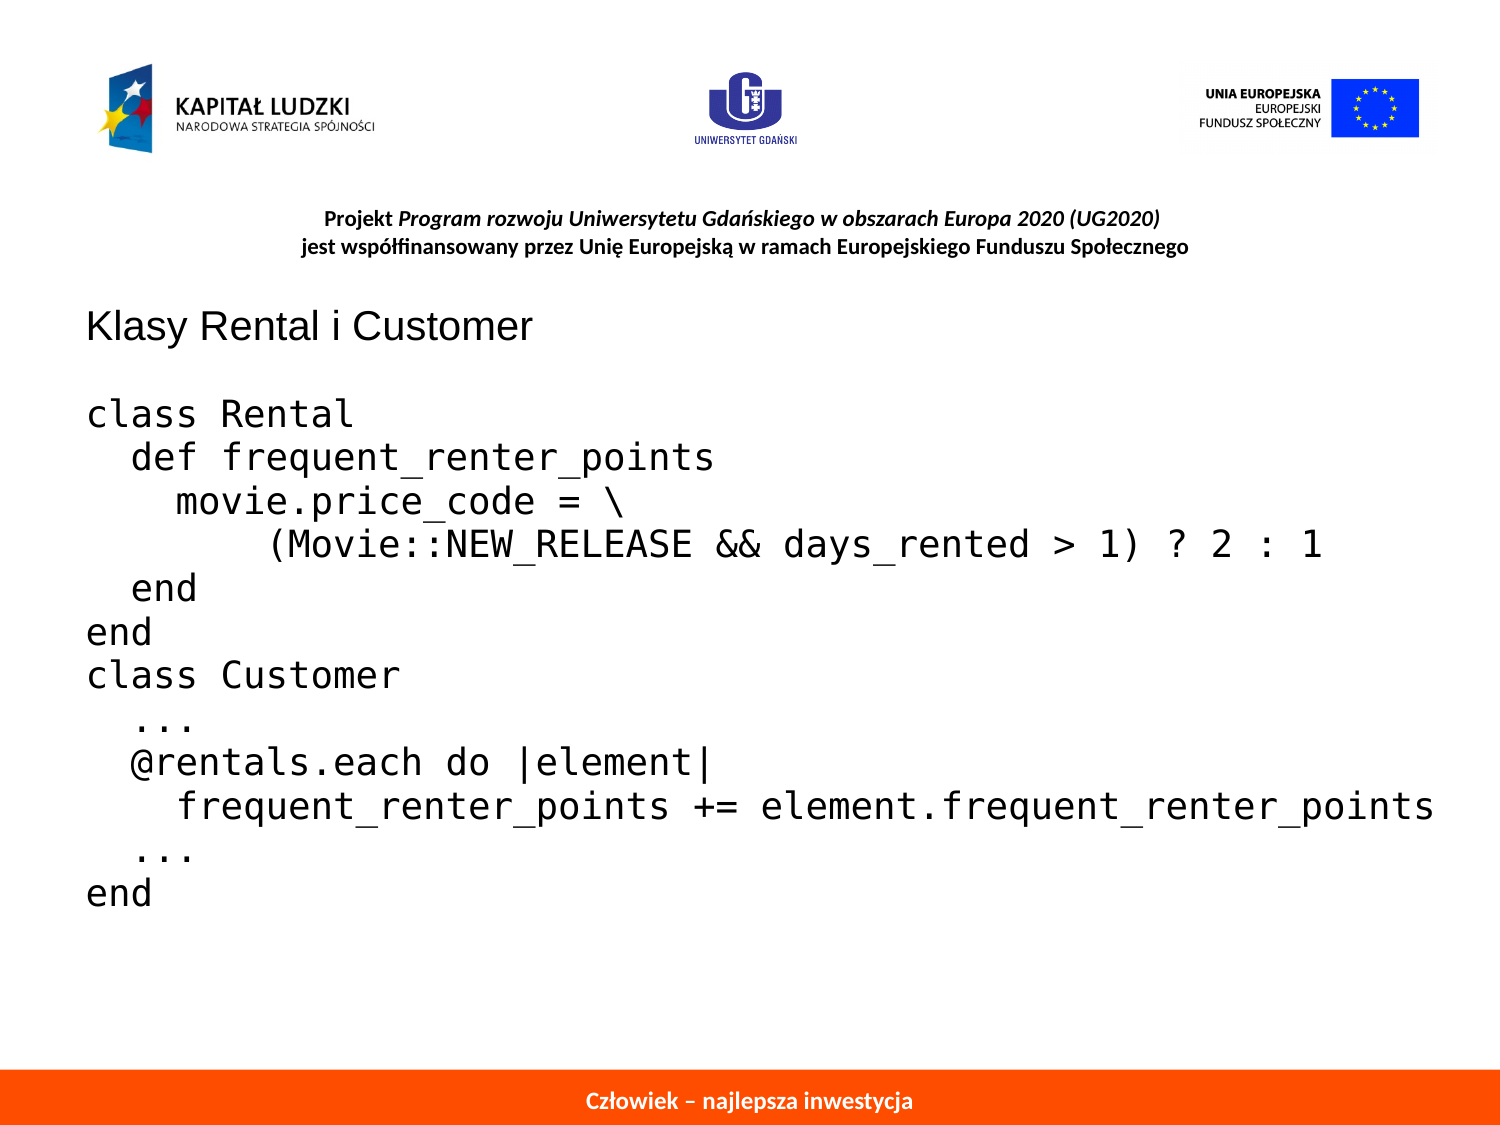

Projekt Program rozwoju Uniwersytetu Gdańskiego w obszarach Europa 2020 (UG2020)
jest współfinansowany przez Unię Europejską w ramach Europejskiego Funduszu Społecznego
Klasy Rental i Customer
class Rental
 def frequent_renter_points
 movie.price_code = \
 (Movie::NEW_RELEASE && days_rented > 1) ? 2 : 1
 end
end
class Customer
 ...
 @rentals.each do |element|
 frequent_renter_points += element.frequent_renter_points
 ...
end
Człowiek – najlepsza inwestycja